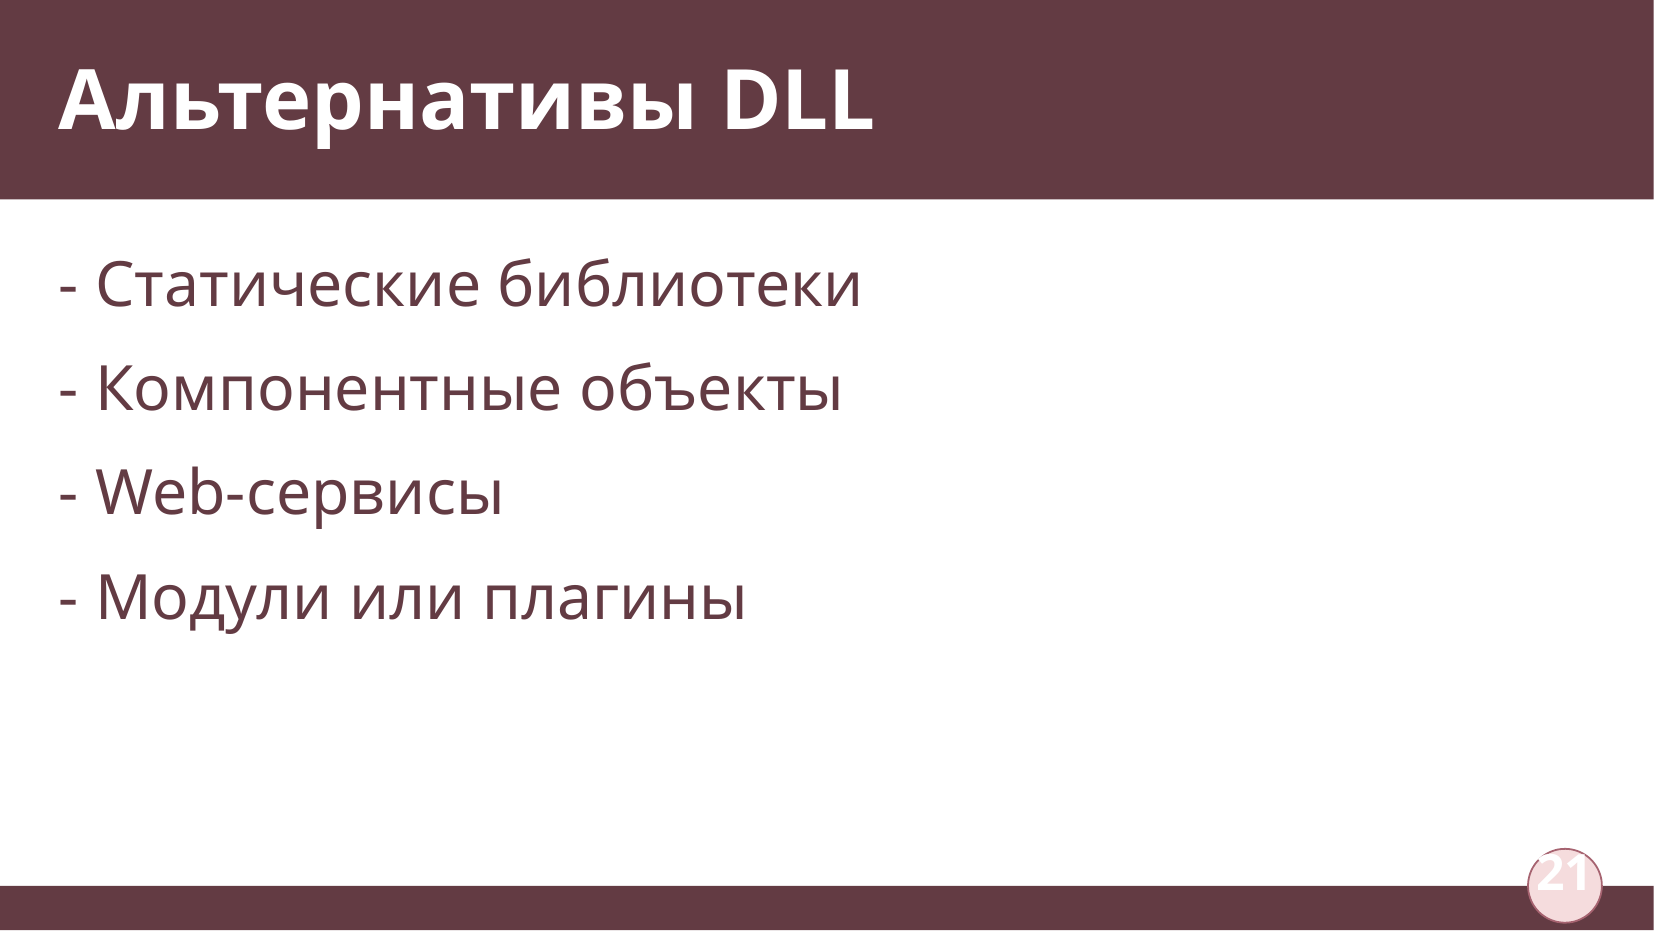

# Альтернативы DLL
- Статические библиотеки
- Компонентные объекты
- Web-сервисы
- Модули или плагины